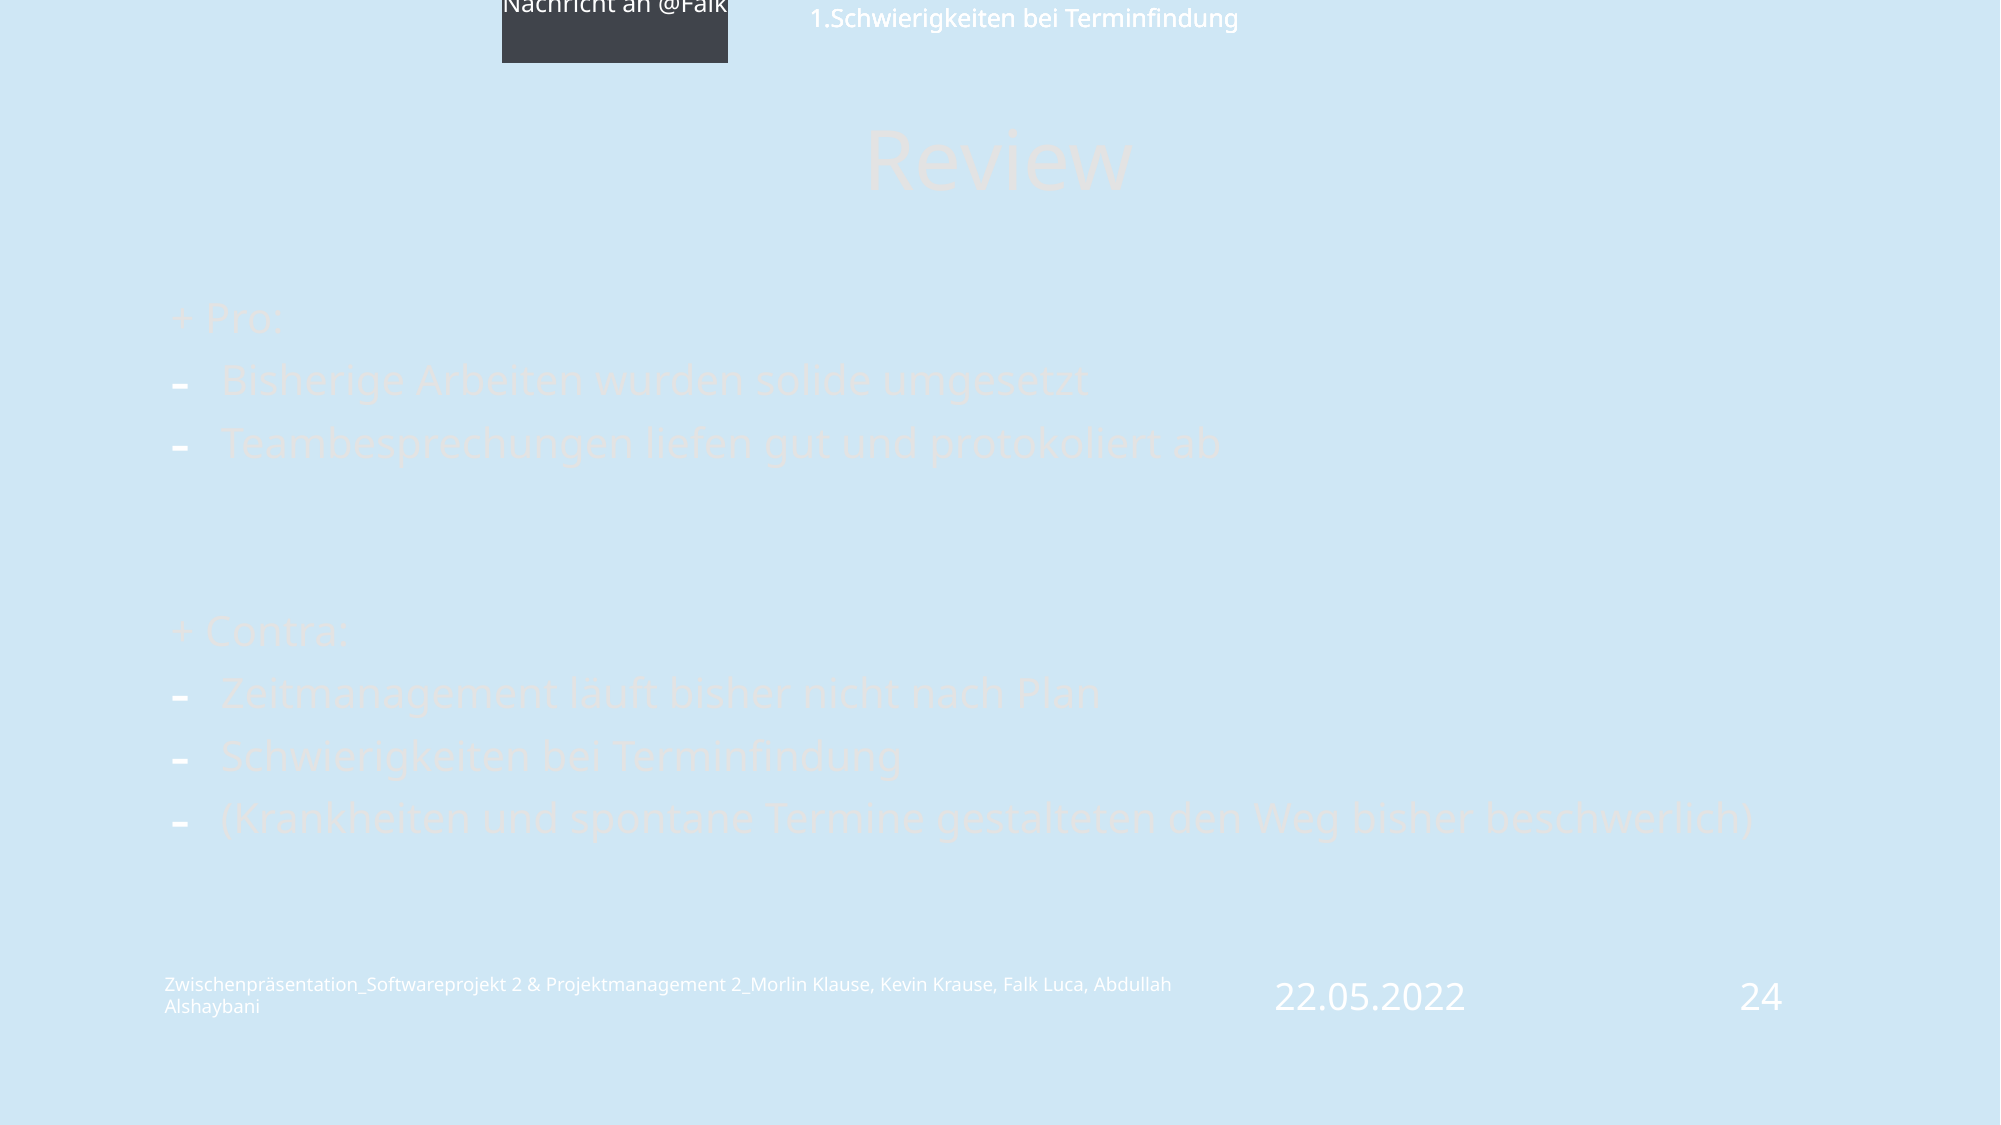

Schwierigkeiten bei Terminfindung
Schwierigkeiten bei Terminfindung
Schwierigkeiten bei Terminfindung
Schwierigkeiten bei Terminfindung
Nachricht an @Falk
Nachricht an @Falk
Nachricht an @Falk
Nachricht an @Falk
# Review
+ Pro:
Bisherige Arbeiten wurden solide umgesetzt
Teambesprechungen liefen gut und protokoliert ab
+ Contra:
Zeitmanagement läuft bisher nicht nach Plan
Schwierigkeiten bei Terminfindung
(Krankheiten und spontane Termine gestalteten den Weg bisher beschwerlich)
Zwischenpräsentation_Softwareprojekt 2 & Projektmanagement 2_Morlin Klause, Kevin Krause, Falk Luca, Abdullah Alshaybani
22.05.2022